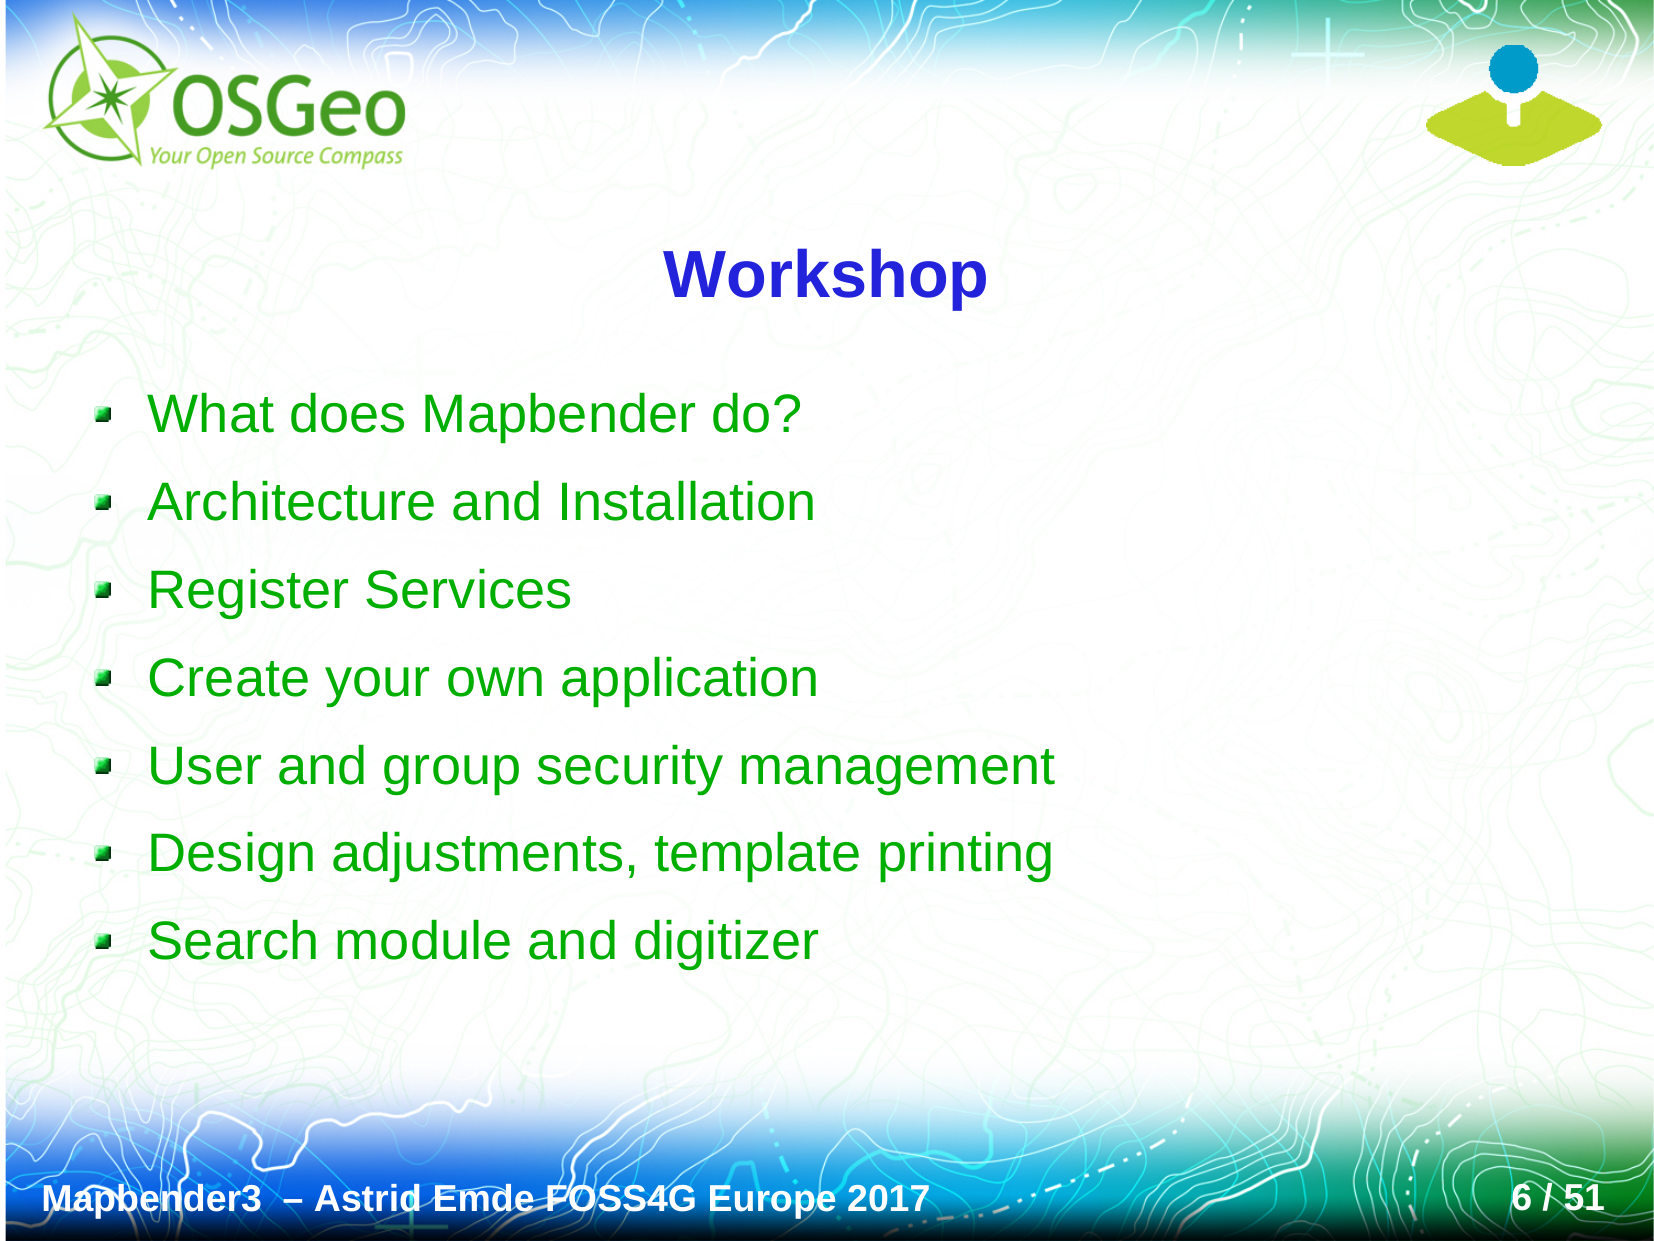

# Workshop
What does Mapbender do?
Architecture and Installation
Register Services
Create your own application
User and group security management
Design adjustments, template printing
Search module and digitizer